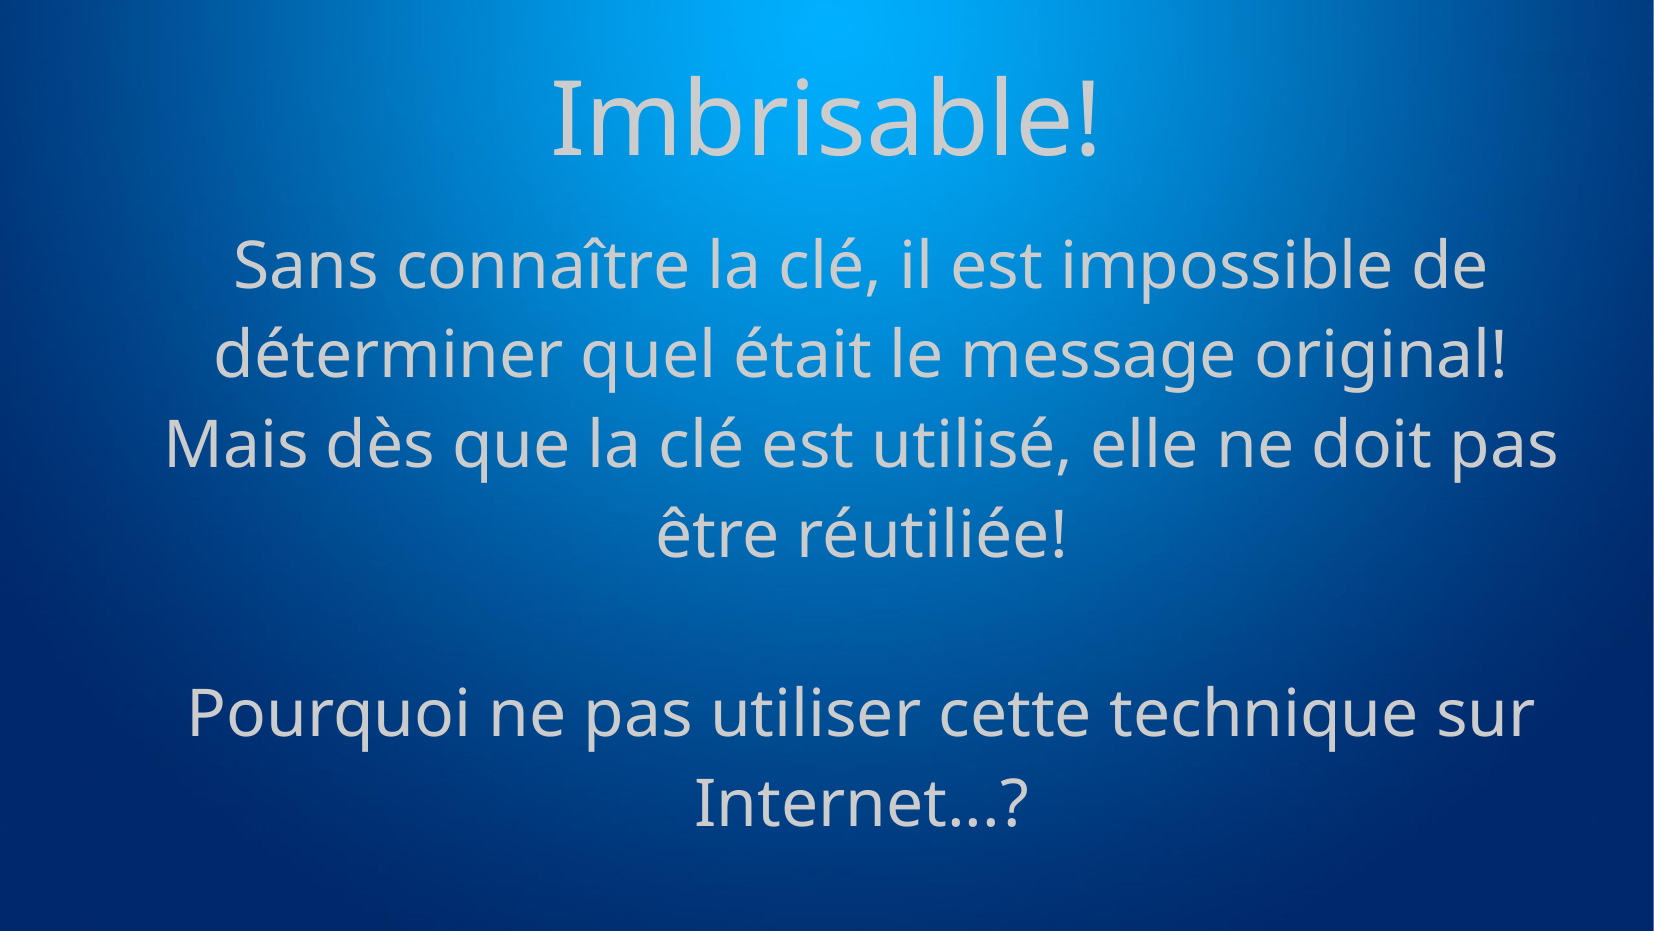

# Imbrisable!
Sans connaître la clé, il est impossible de déterminer quel était le message original!
Mais dès que la clé est utilisé, elle ne doit pas être réutiliée!
Pourquoi ne pas utiliser cette technique sur Internet...?